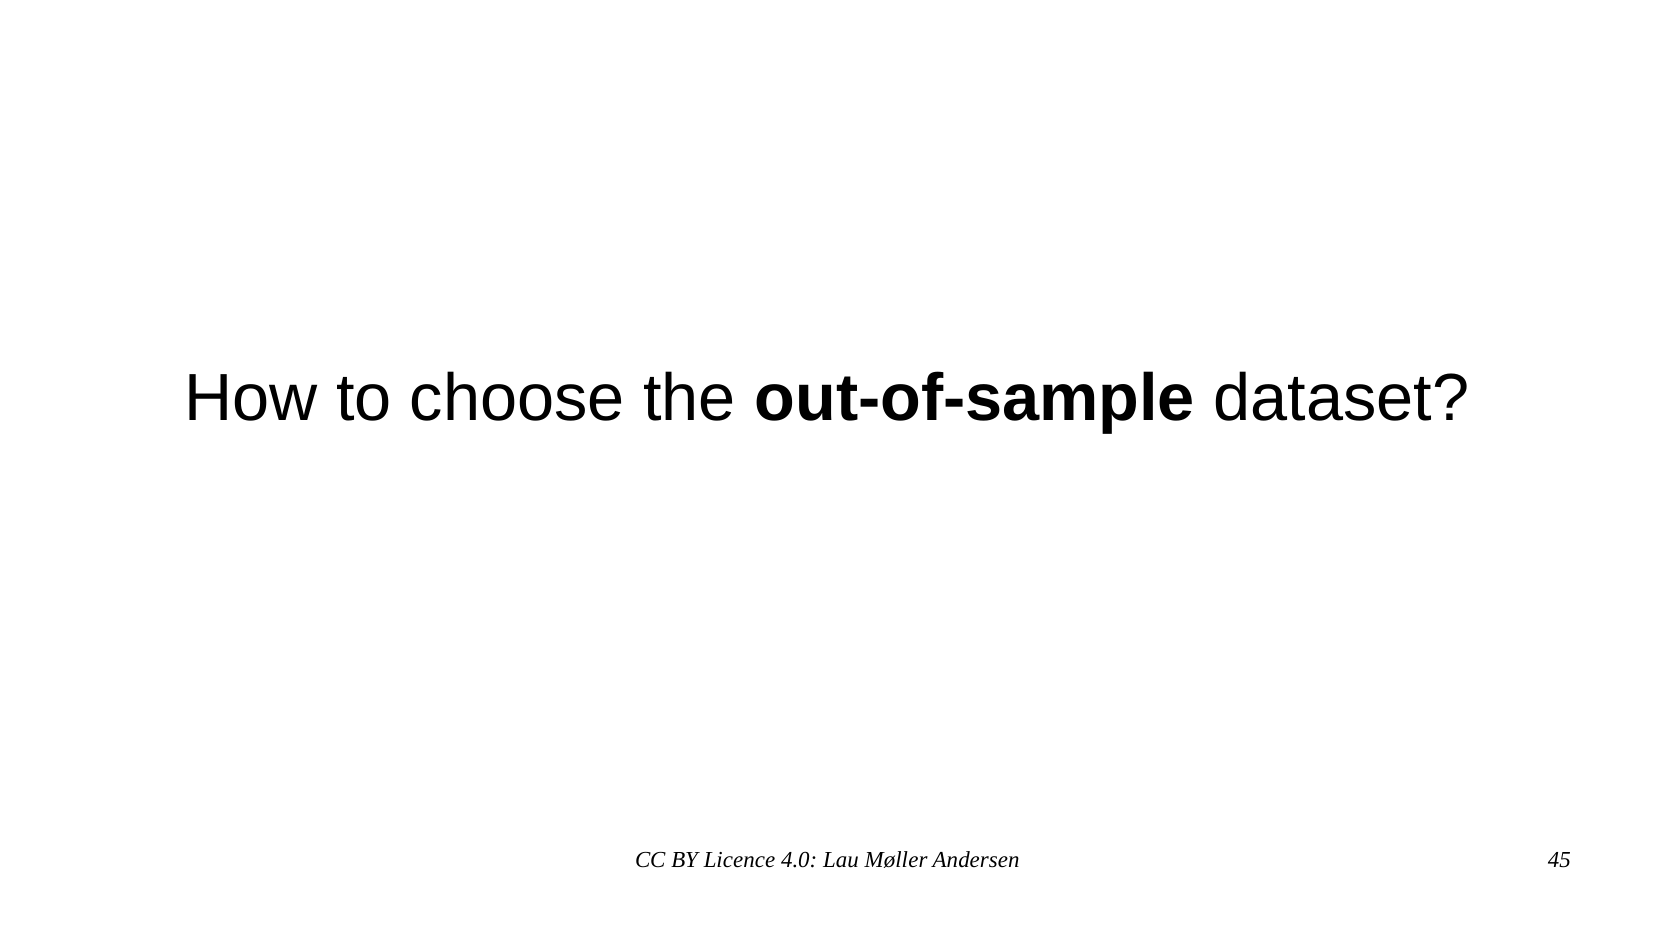

# How to choose the out-of-sample dataset?
CC BY Licence 4.0: Lau Møller Andersen
45